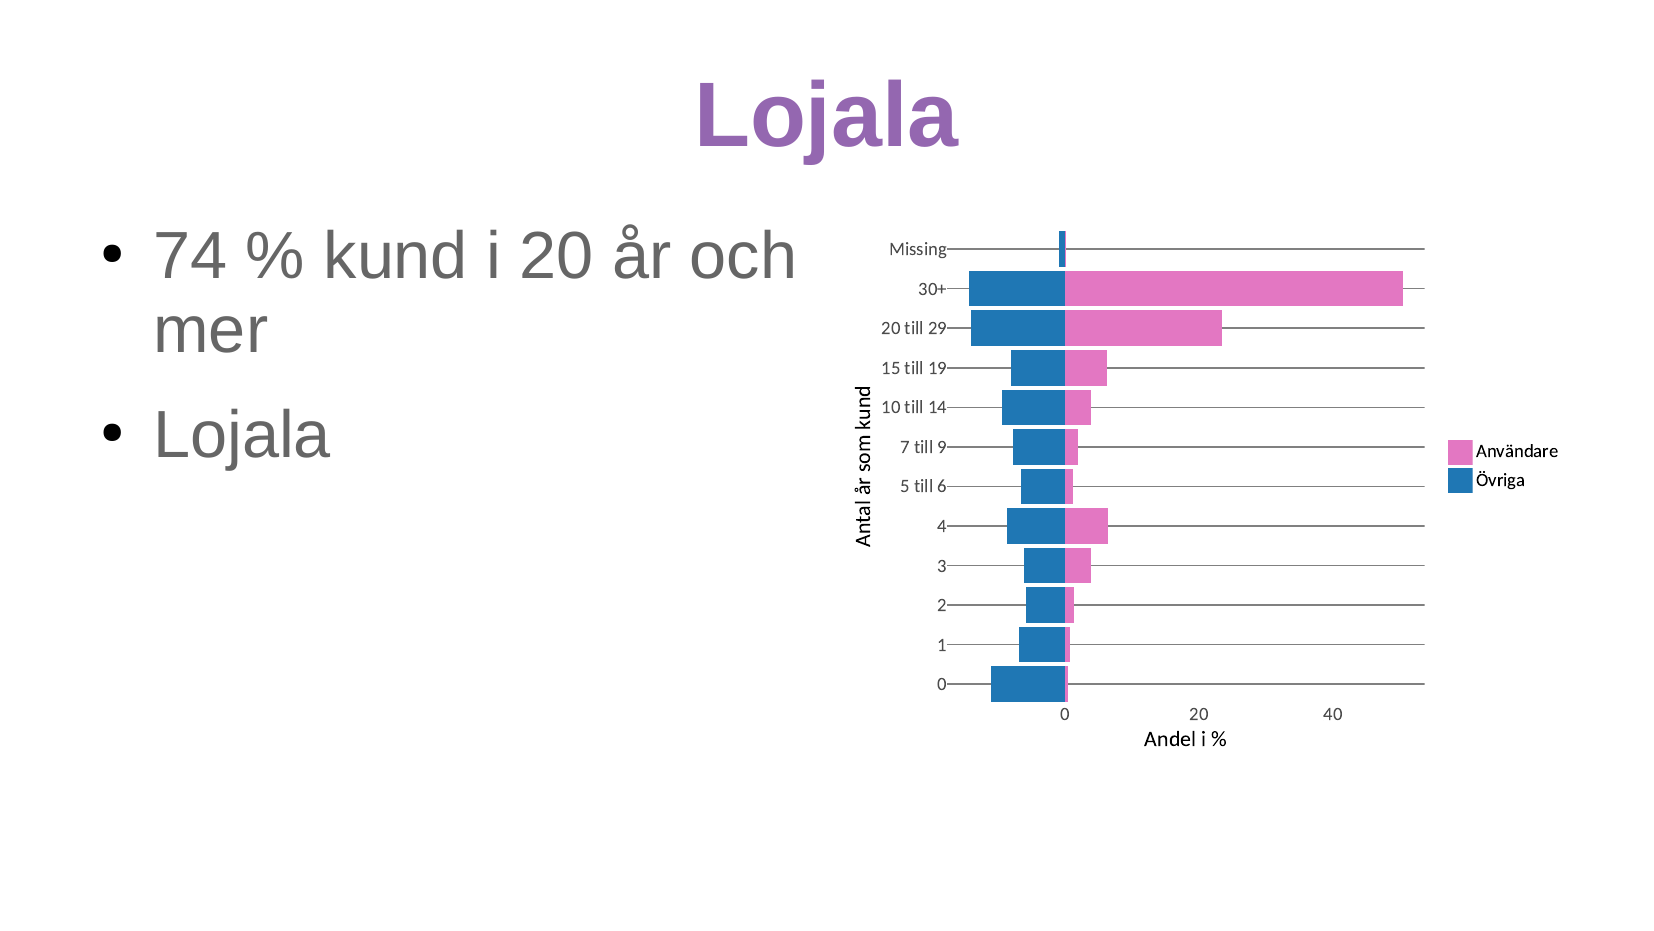

# Lojala
74 % kund i 20 år och mer
Lojala